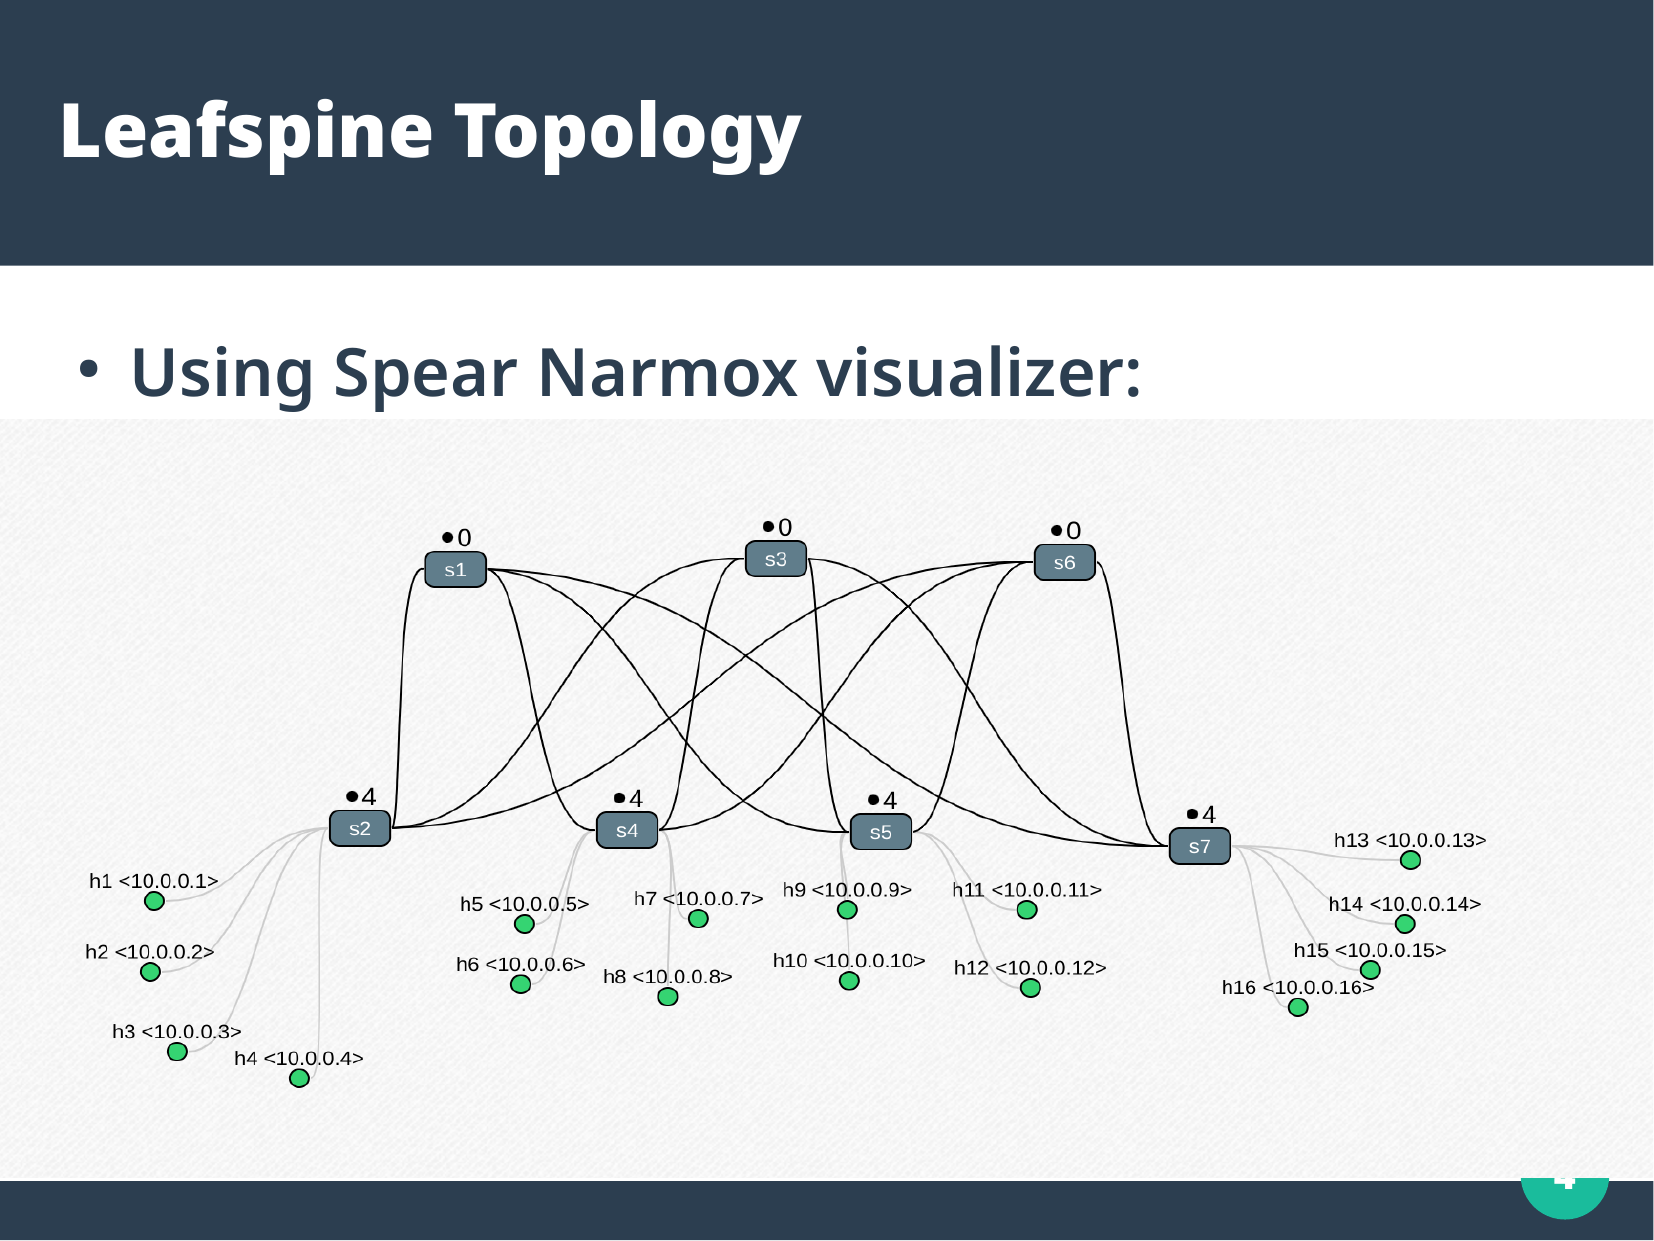

# Leafspine Topology
Using Spear Narmox visualizer:
4